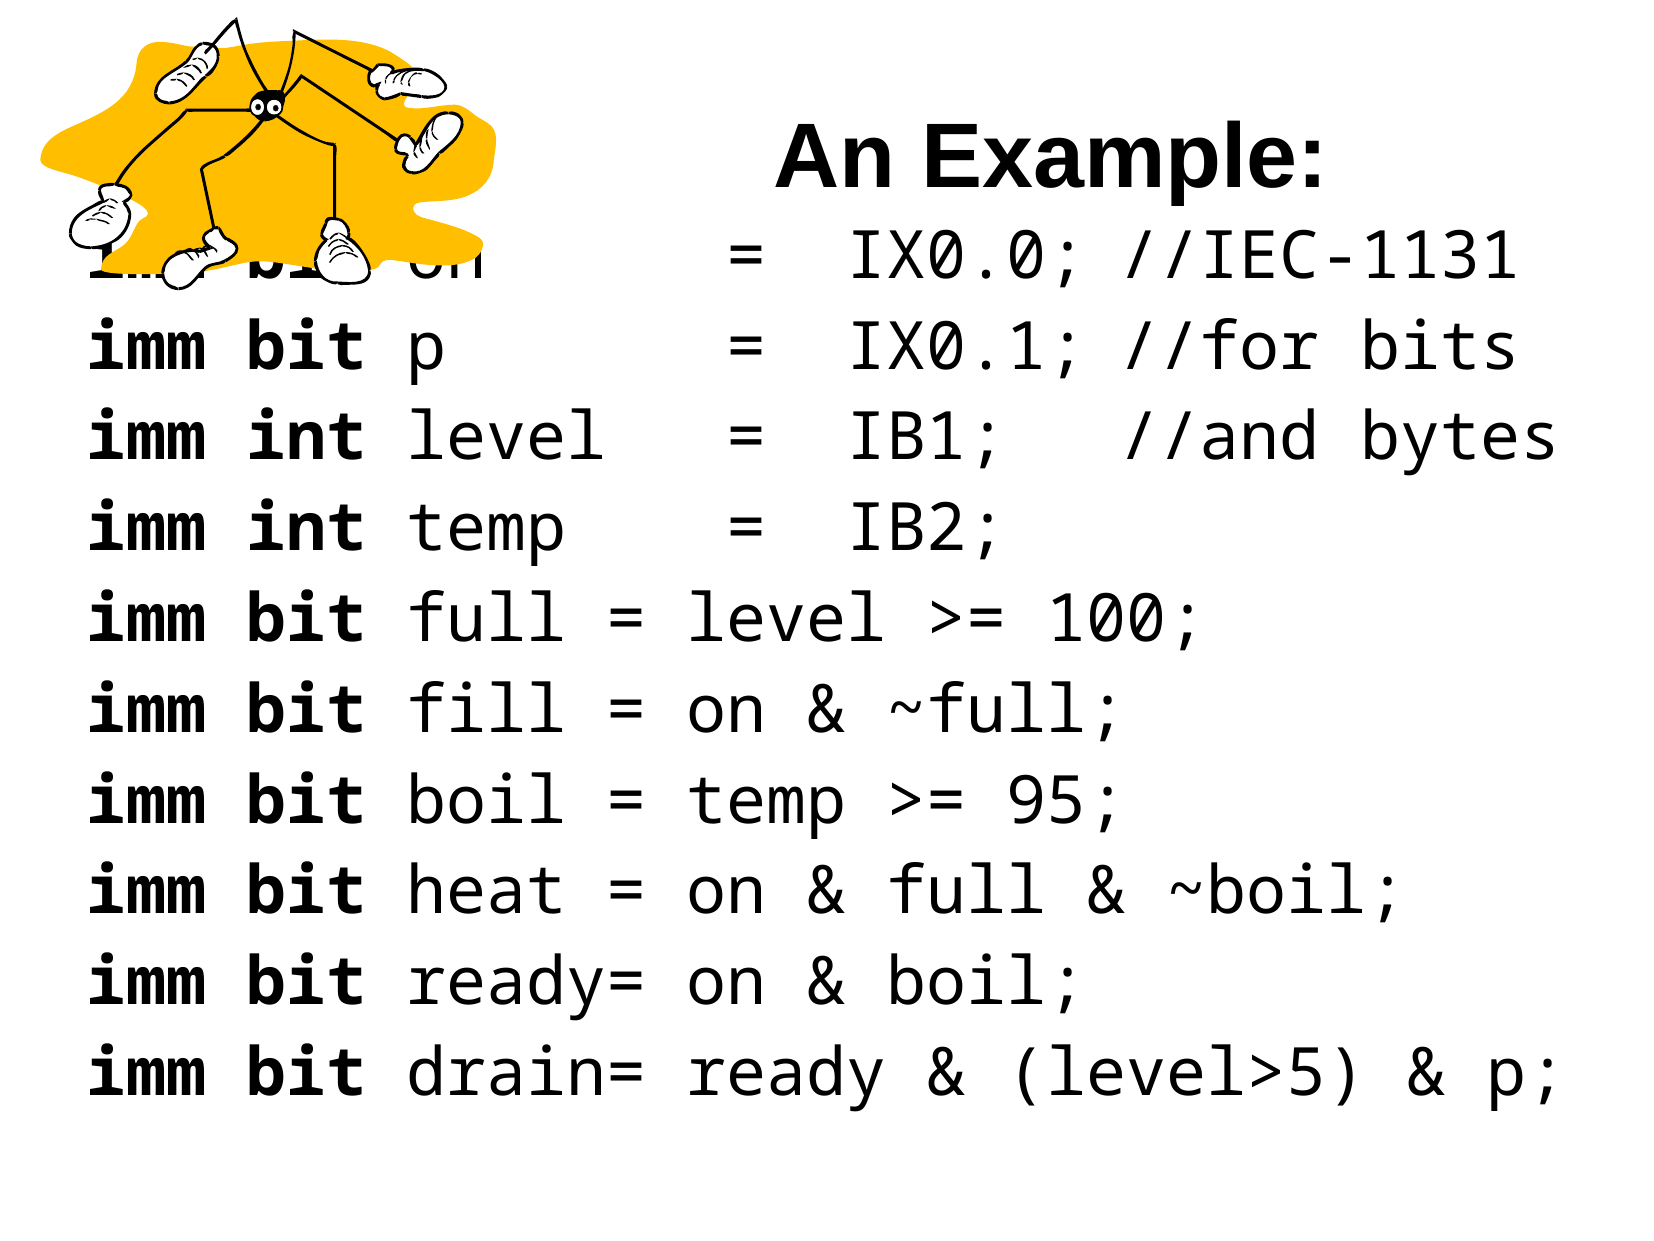

# An Example:
imm bit on = IX0.0;	//IEC-1131
imm bit p = IX0.1;	//for bits
imm int level = IB1;		//and bytes
imm int temp = IB2;
imm bit full = level >= 100;
imm bit fill = on & ~full;
imm bit boil = temp >= 95;
imm bit heat = on & full & ~boil;
imm bit ready= on & boil;
imm bit drain= ready & (level>5) & p;